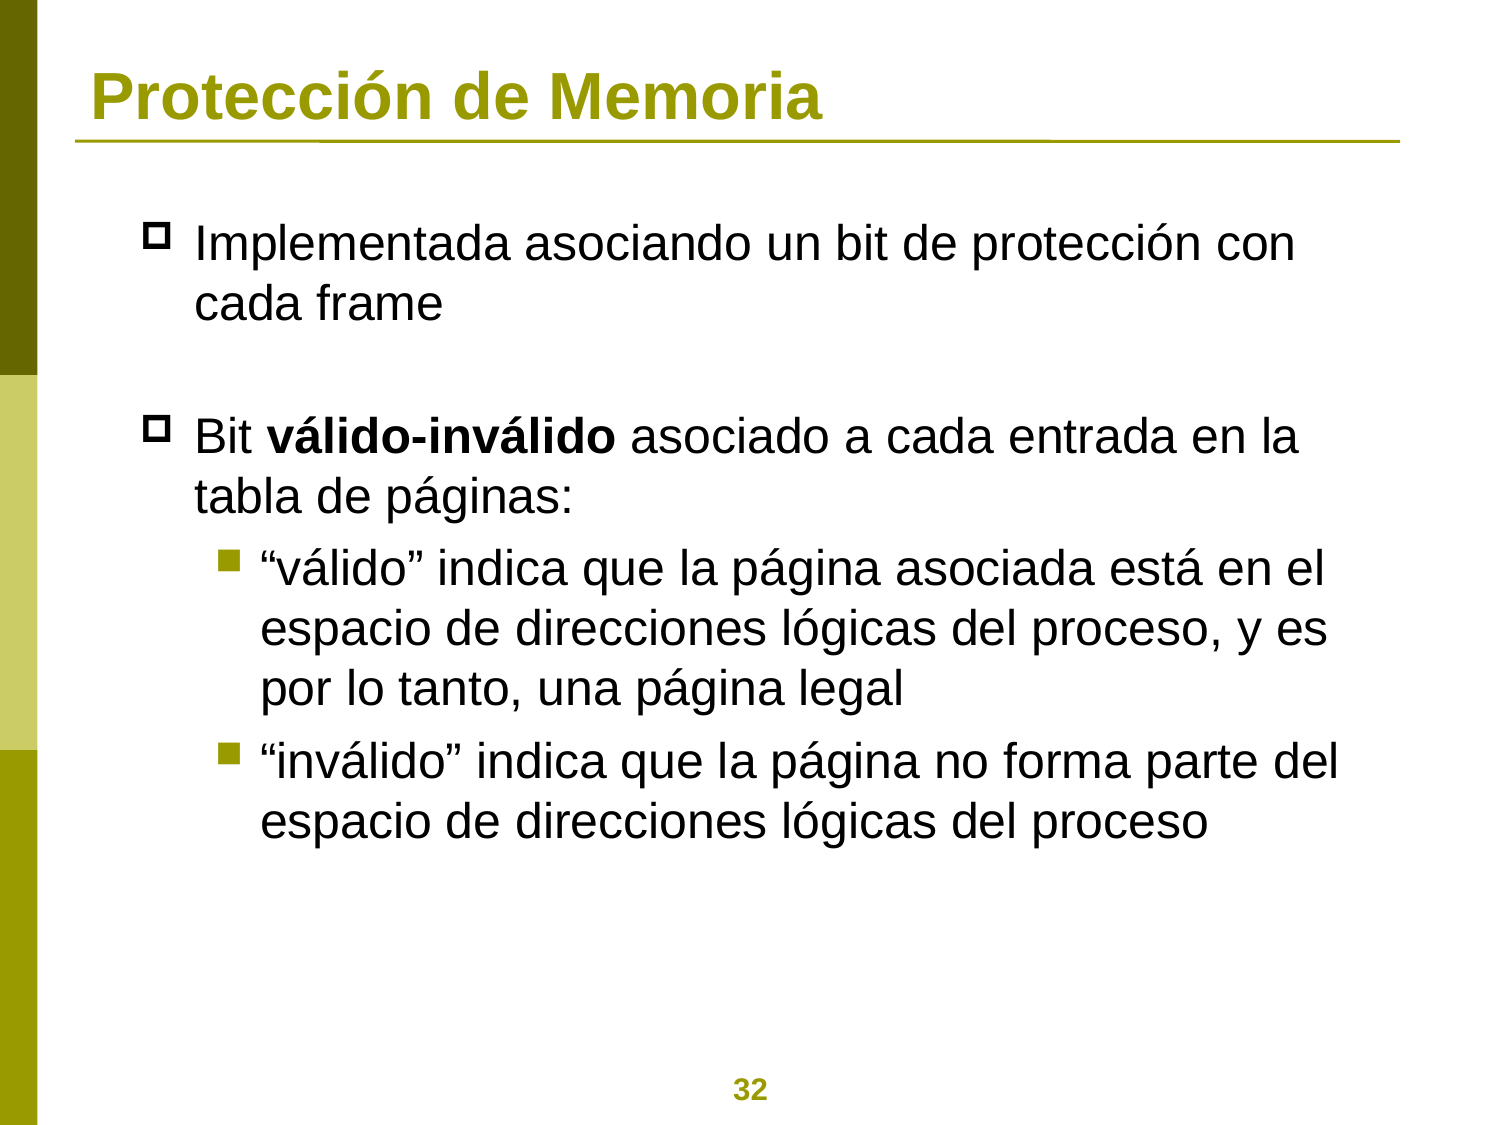

Protección de Memoria
Implementada asociando un bit de protección con cada frame
Bit válido-inválido asociado a cada entrada en la tabla de páginas:
“válido” indica que la página asociada está en el espacio de direcciones lógicas del proceso, y es por lo tanto, una página legal
“inválido” indica que la página no forma parte del espacio de direcciones lógicas del proceso